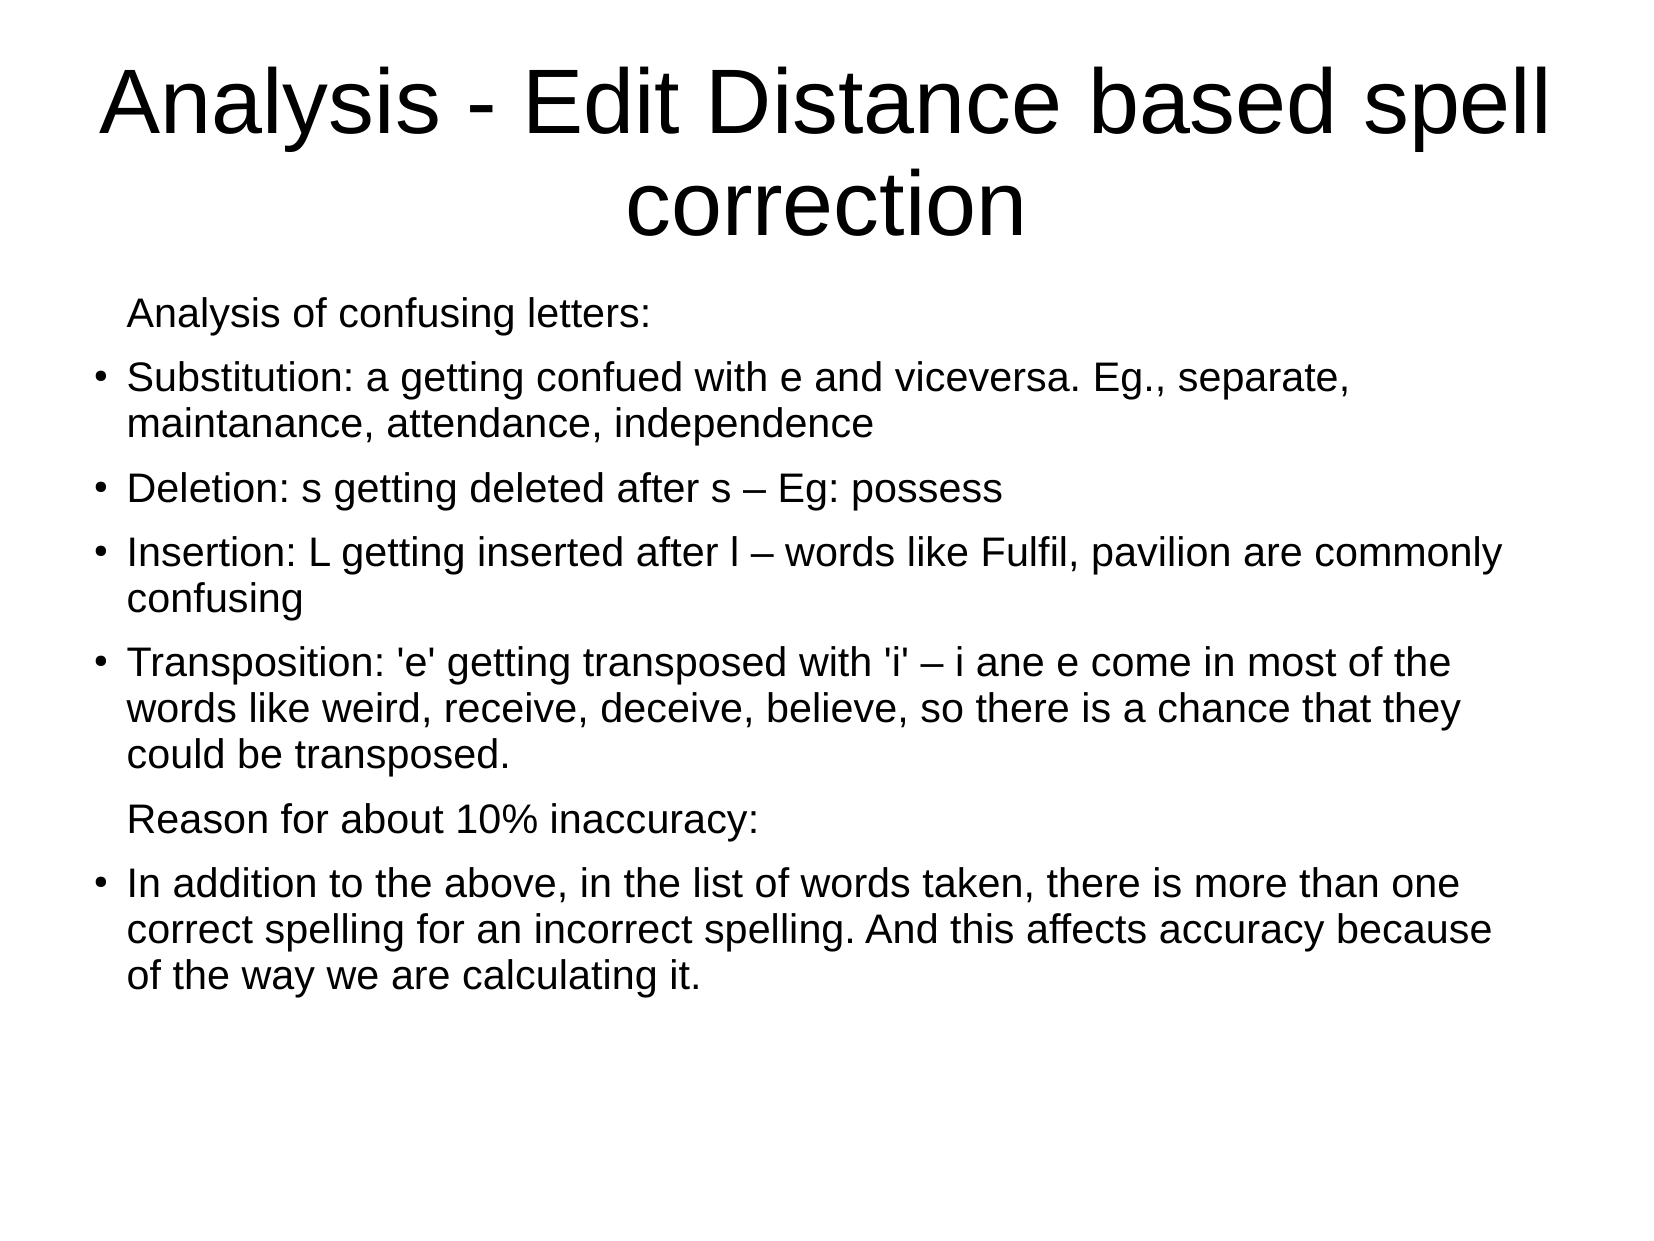

# Analysis - Edit Distance based spell correction
Analysis of confusing letters:
Substitution: a getting confued with e and viceversa. Eg., separate, maintanance, attendance, independence
Deletion: s getting deleted after s – Eg: possess
Insertion: L getting inserted after l – words like Fulfil, pavilion are commonly confusing
Transposition: 'e' getting transposed with 'i' – i ane e come in most of the words like weird, receive, deceive, believe, so there is a chance that they could be transposed.
Reason for about 10% inaccuracy:
In addition to the above, in the list of words taken, there is more than one correct spelling for an incorrect spelling. And this affects accuracy because of the way we are calculating it.